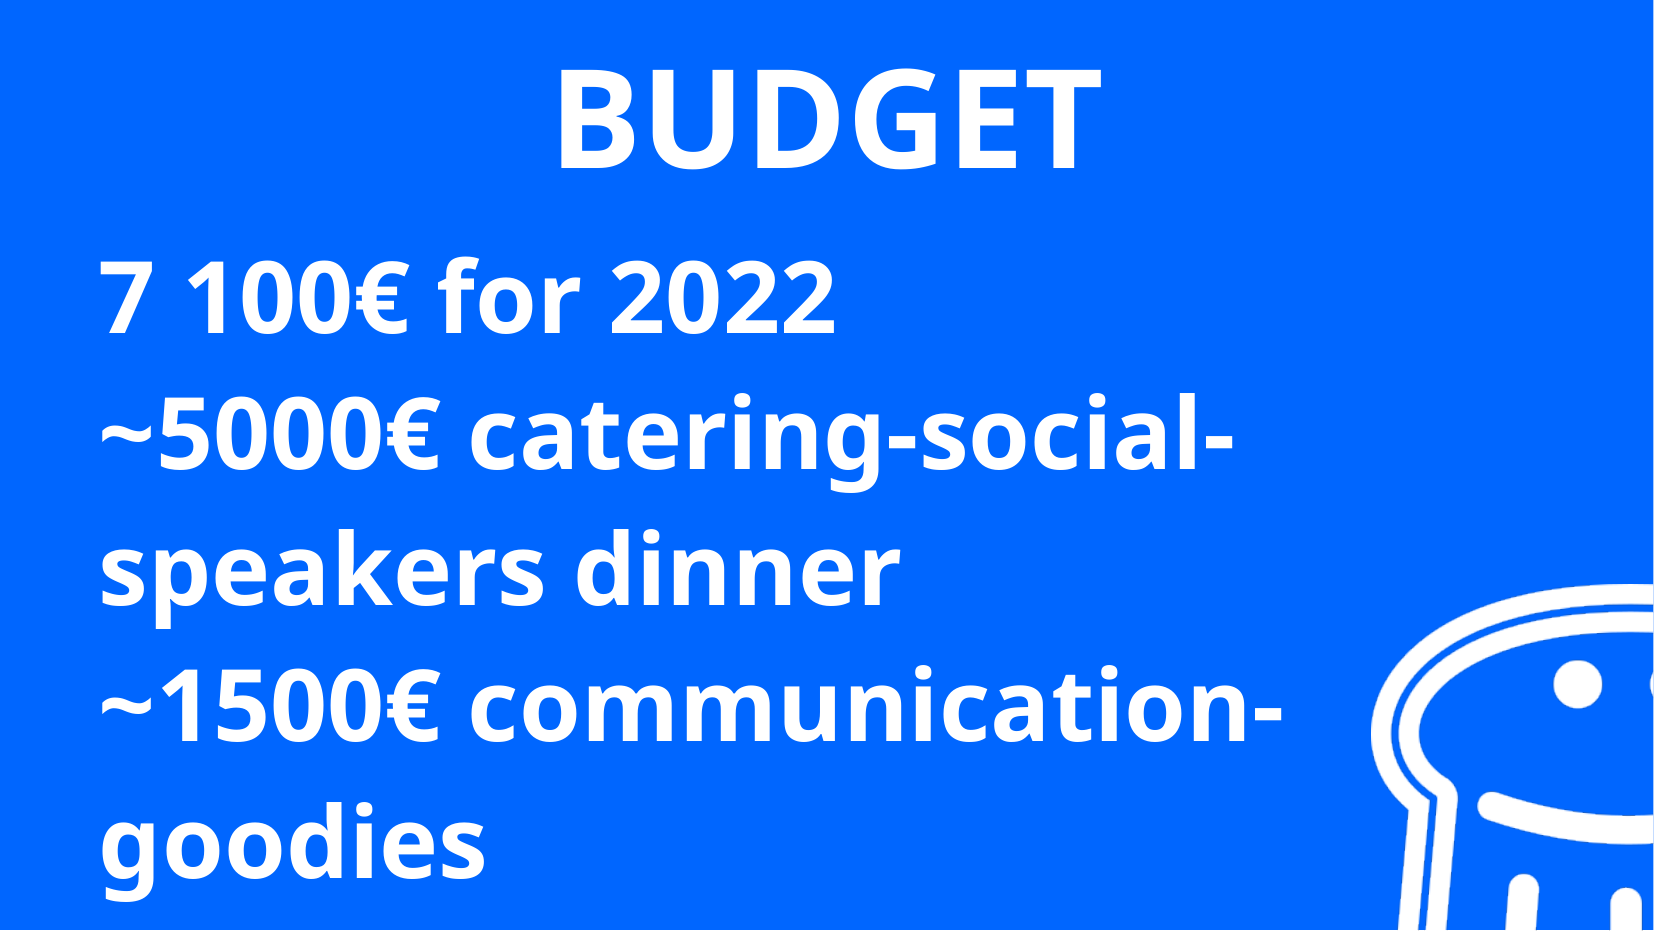

# BUDGET
7 100€ for 2022
~5000€ catering-social-speakers dinner
~1500€ communication-goodies
~ 600€ travel reimbursement